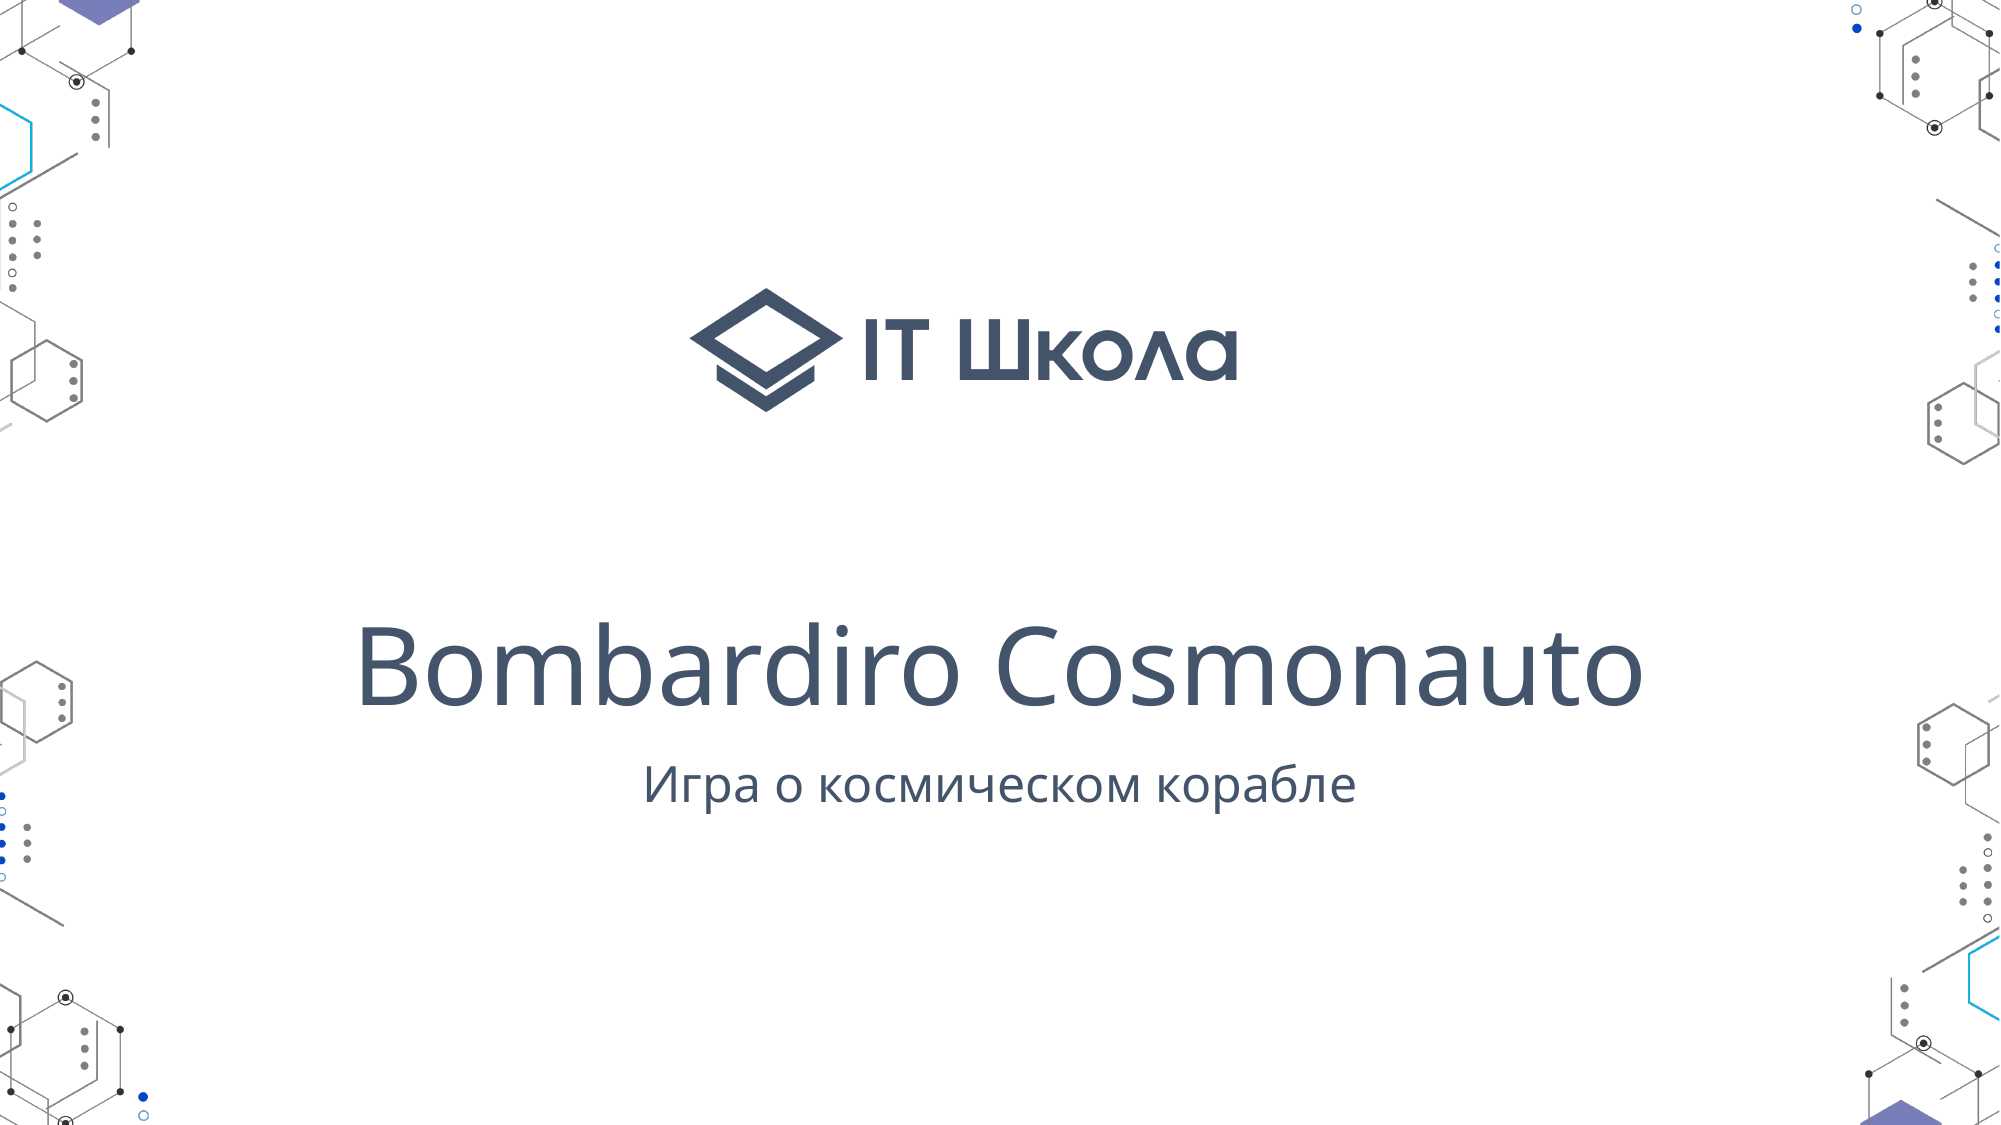

# Bombardiro Cosmonauto
Игра о космическом корабле